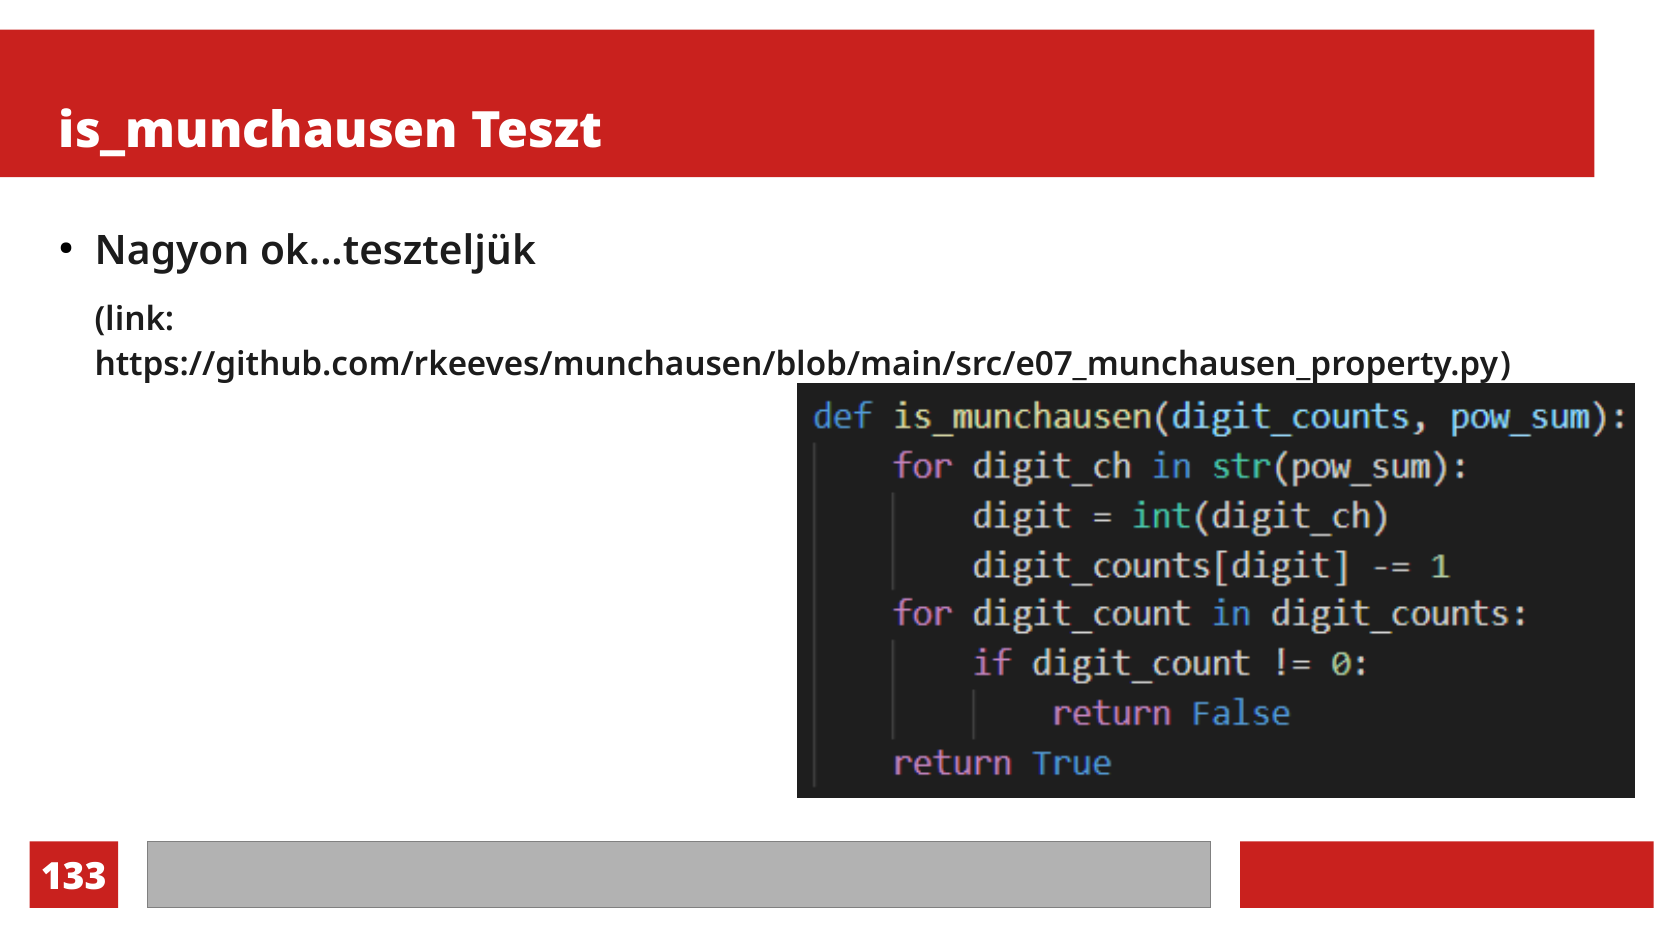

# is_munchausen Teszt
Nagyon ok...teszteljük
(link: https://github.com/rkeeves/munchausen/blob/main/src/e07_munchausen_property.py)
133